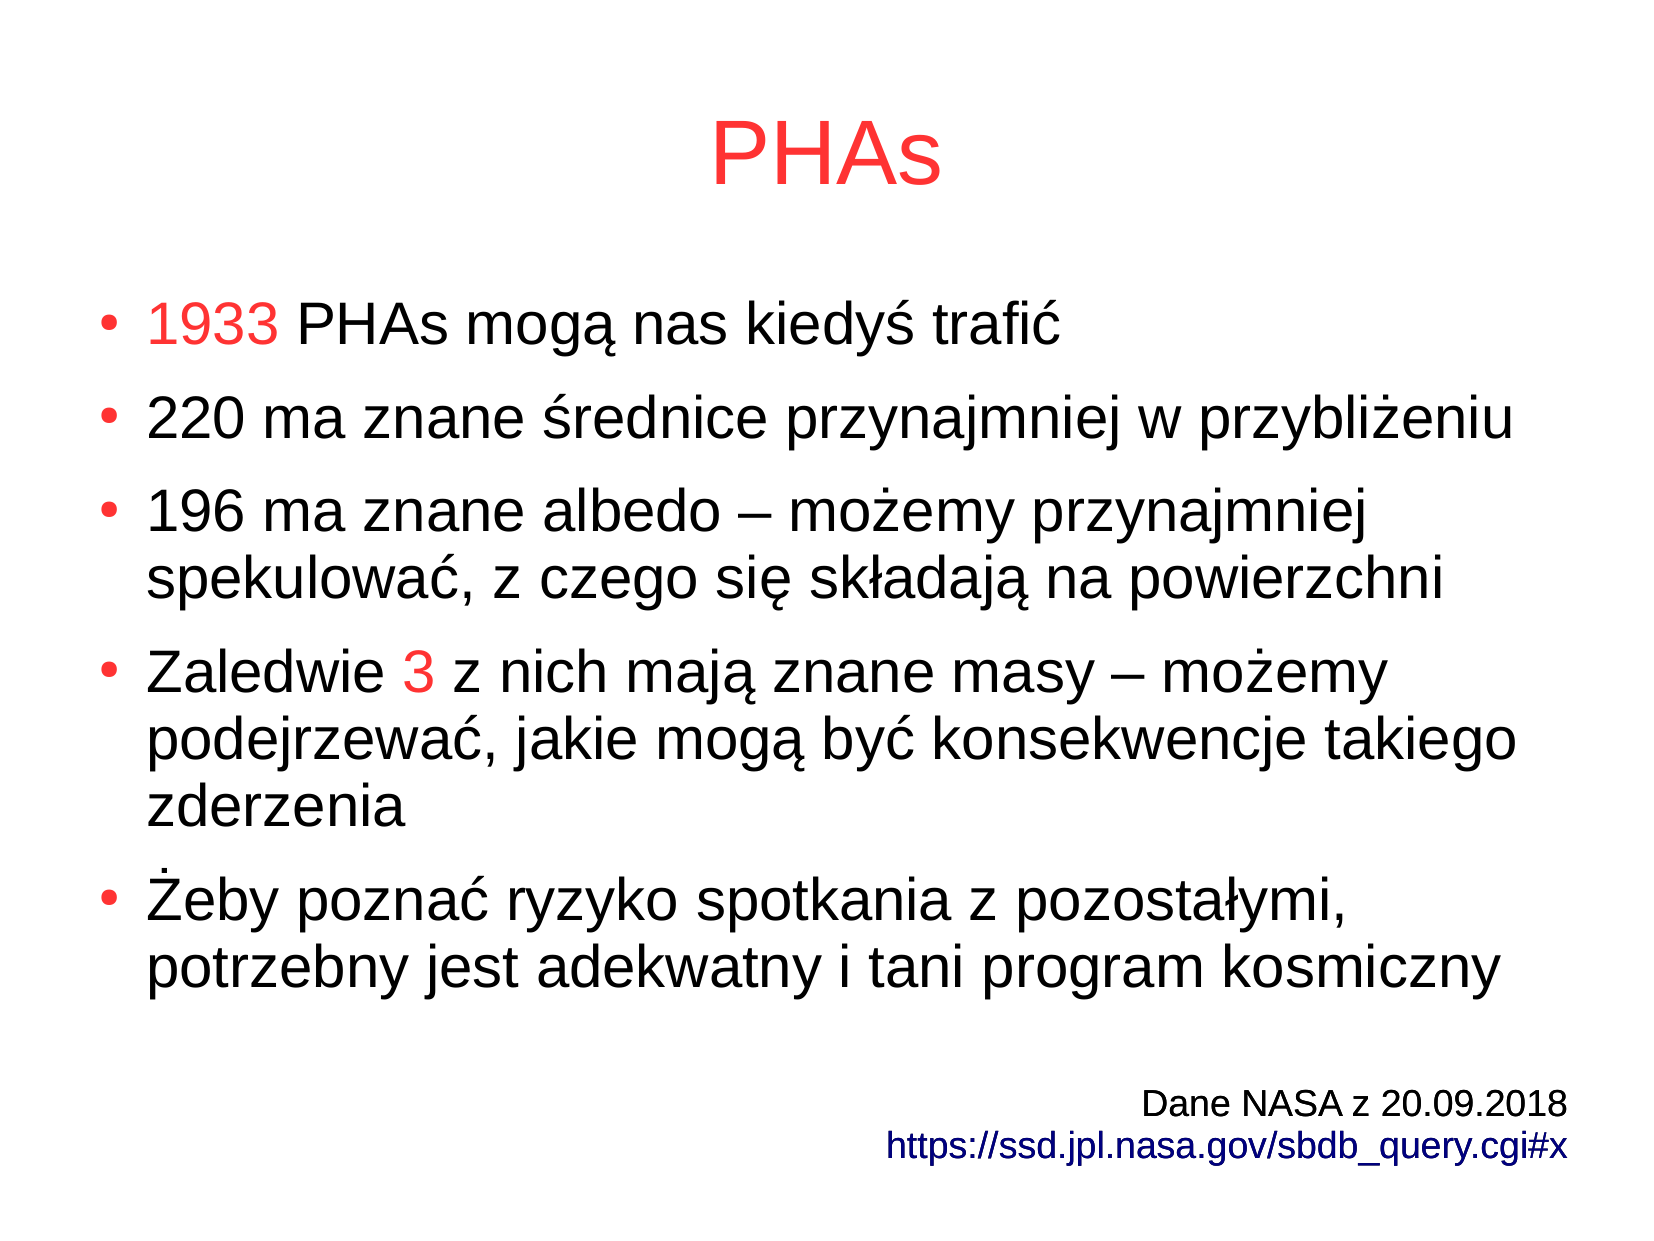

# PHAs
1933 PHAs mogą nas kiedyś trafić
220 ma znane średnice przynajmniej w przybliżeniu
196 ma znane albedo – możemy przynajmniej spekulować, z czego się składają na powierzchni
Zaledwie 3 z nich mają znane masy – możemy podejrzewać, jakie mogą być konsekwencje takiego zderzenia
Żeby poznać ryzyko spotkania z pozostałymi, potrzebny jest adekwatny i tani program kosmiczny
Dane NASA z 20.09.2018
https://ssd.jpl.nasa.gov/sbdb_query.cgi#x
Dane NASA z 20.09.2018
https://ssd.jpl.nasa.gov/sbdb_query.cgi#x